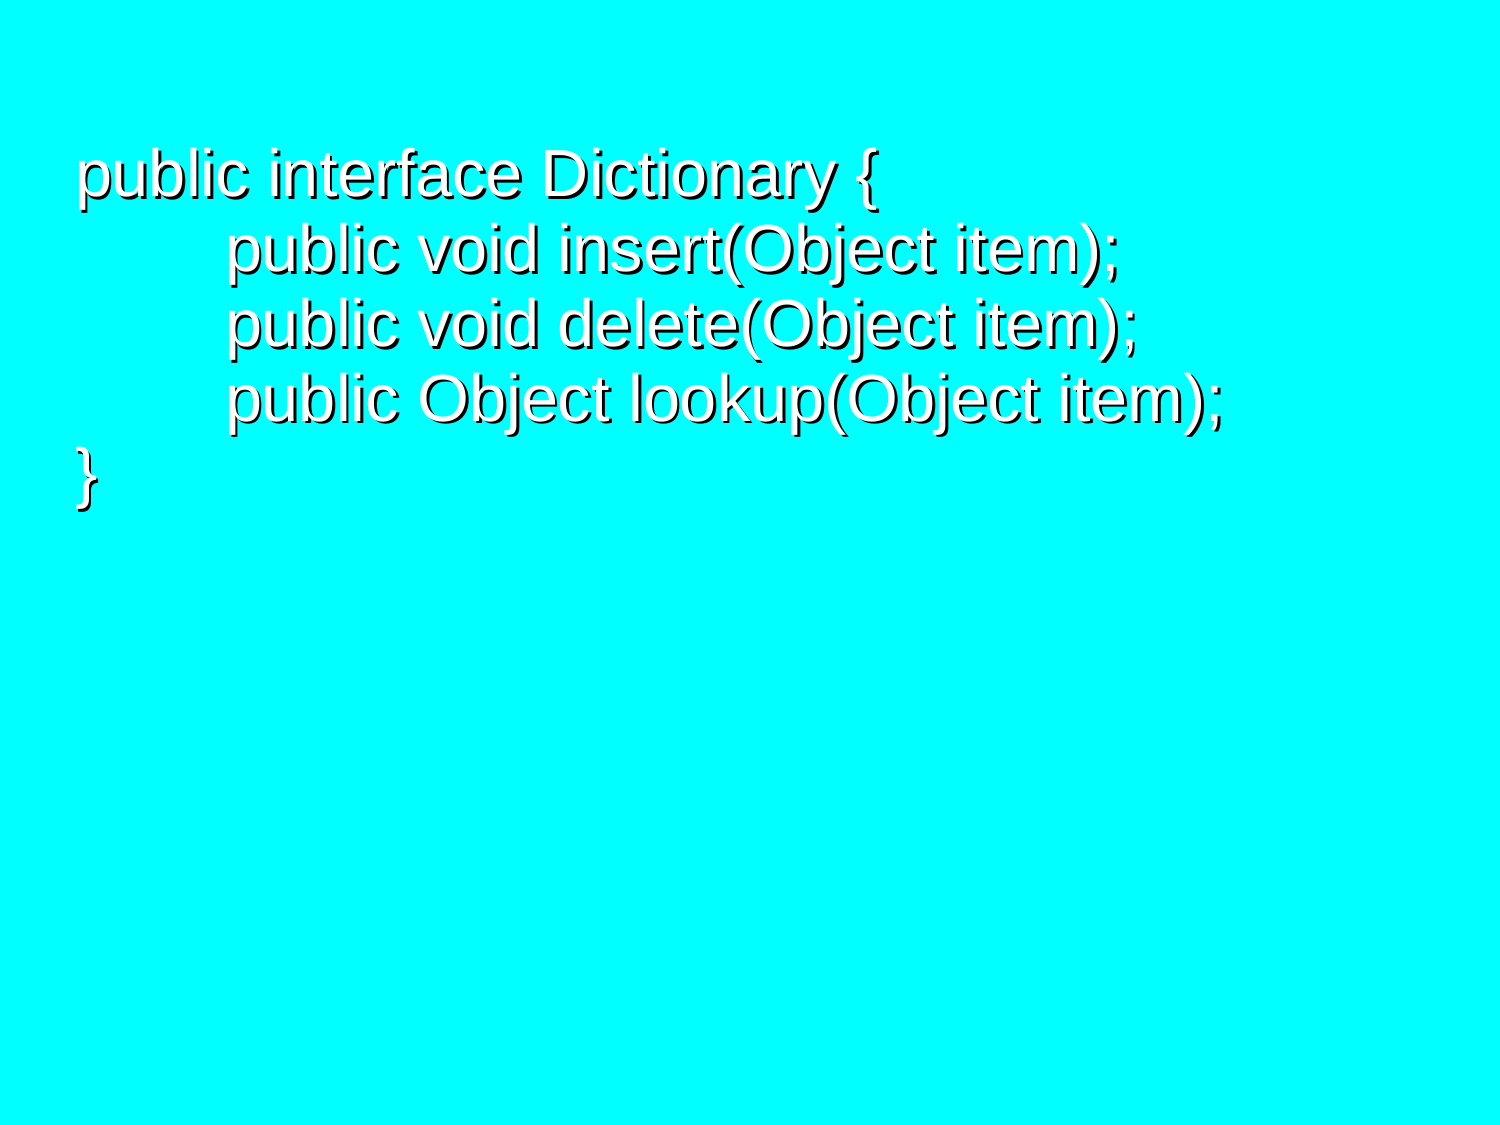

# public interface Dictionary { public void insert(Object item); public void delete(Object item); public Object lookup(Object item); }